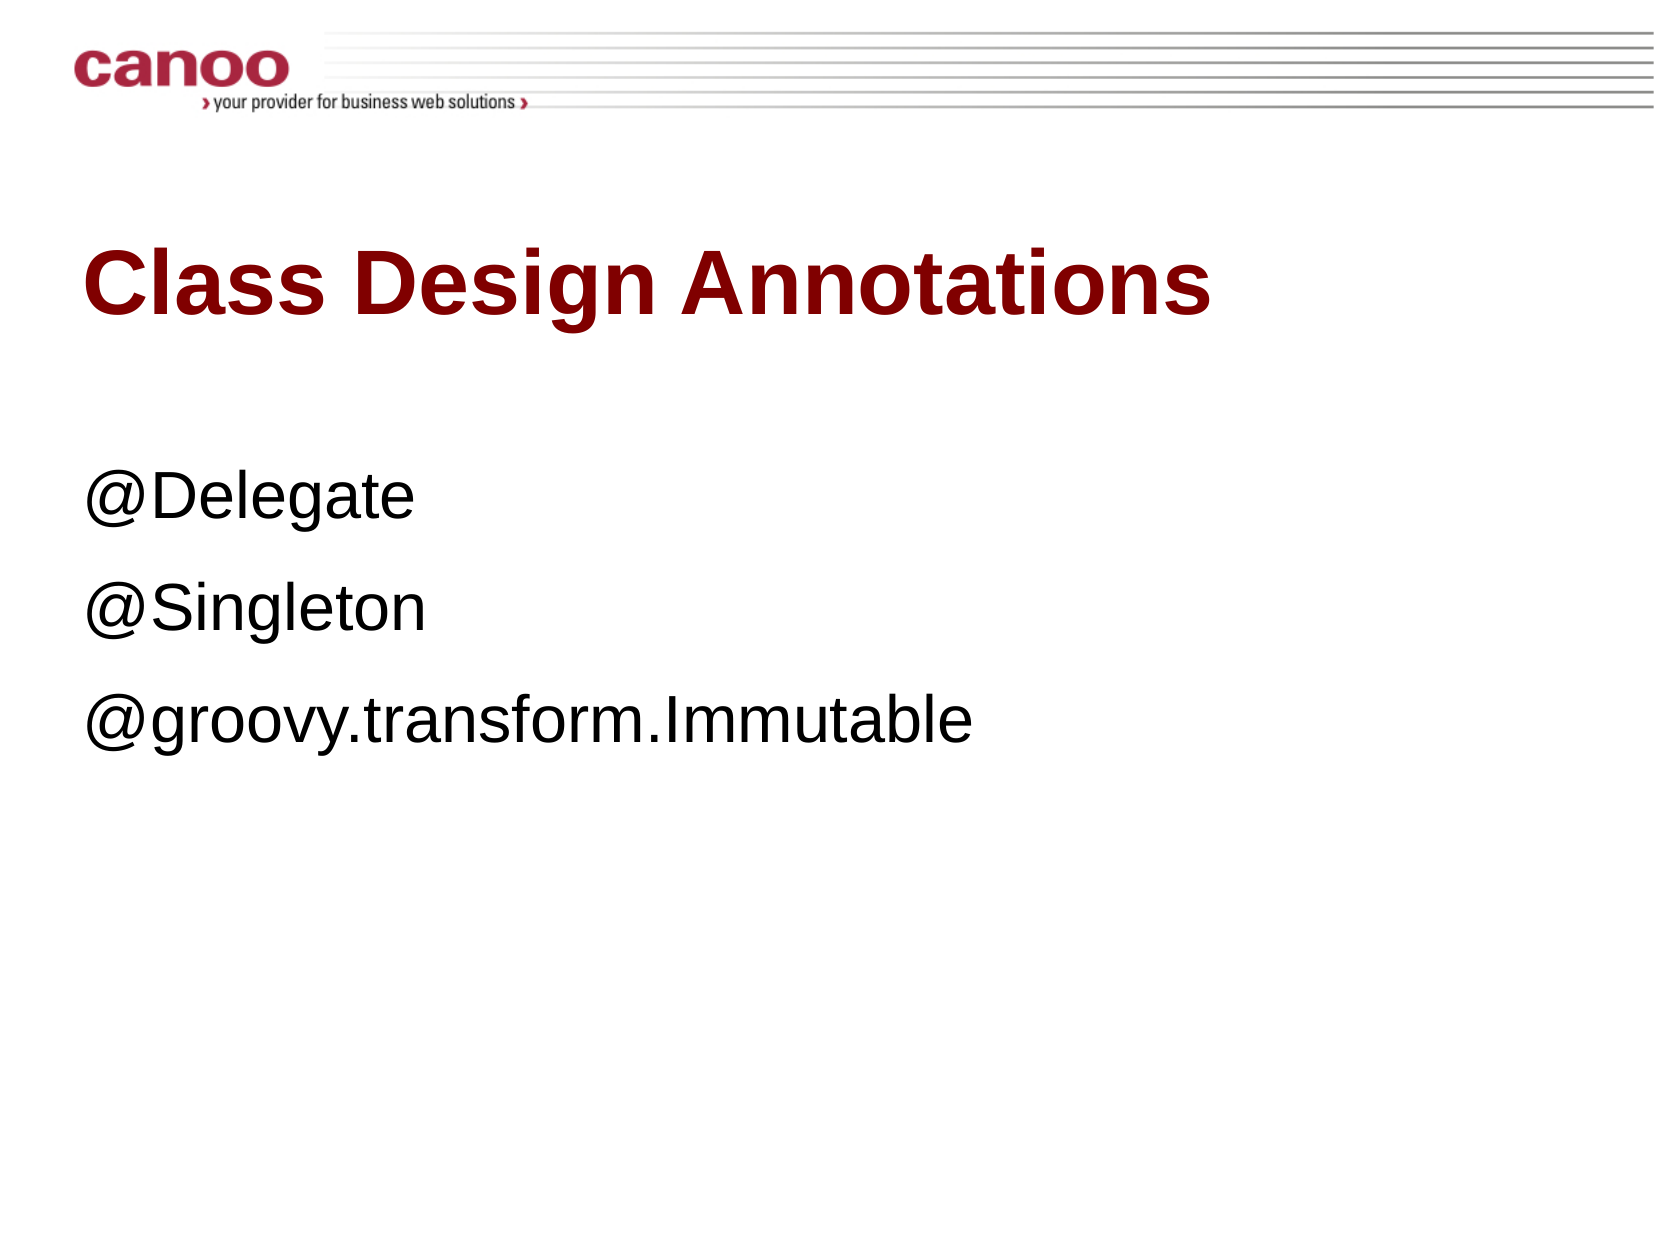

Class Design Annotations
# @Delegate
@Singleton
@groovy.transform.Immutable